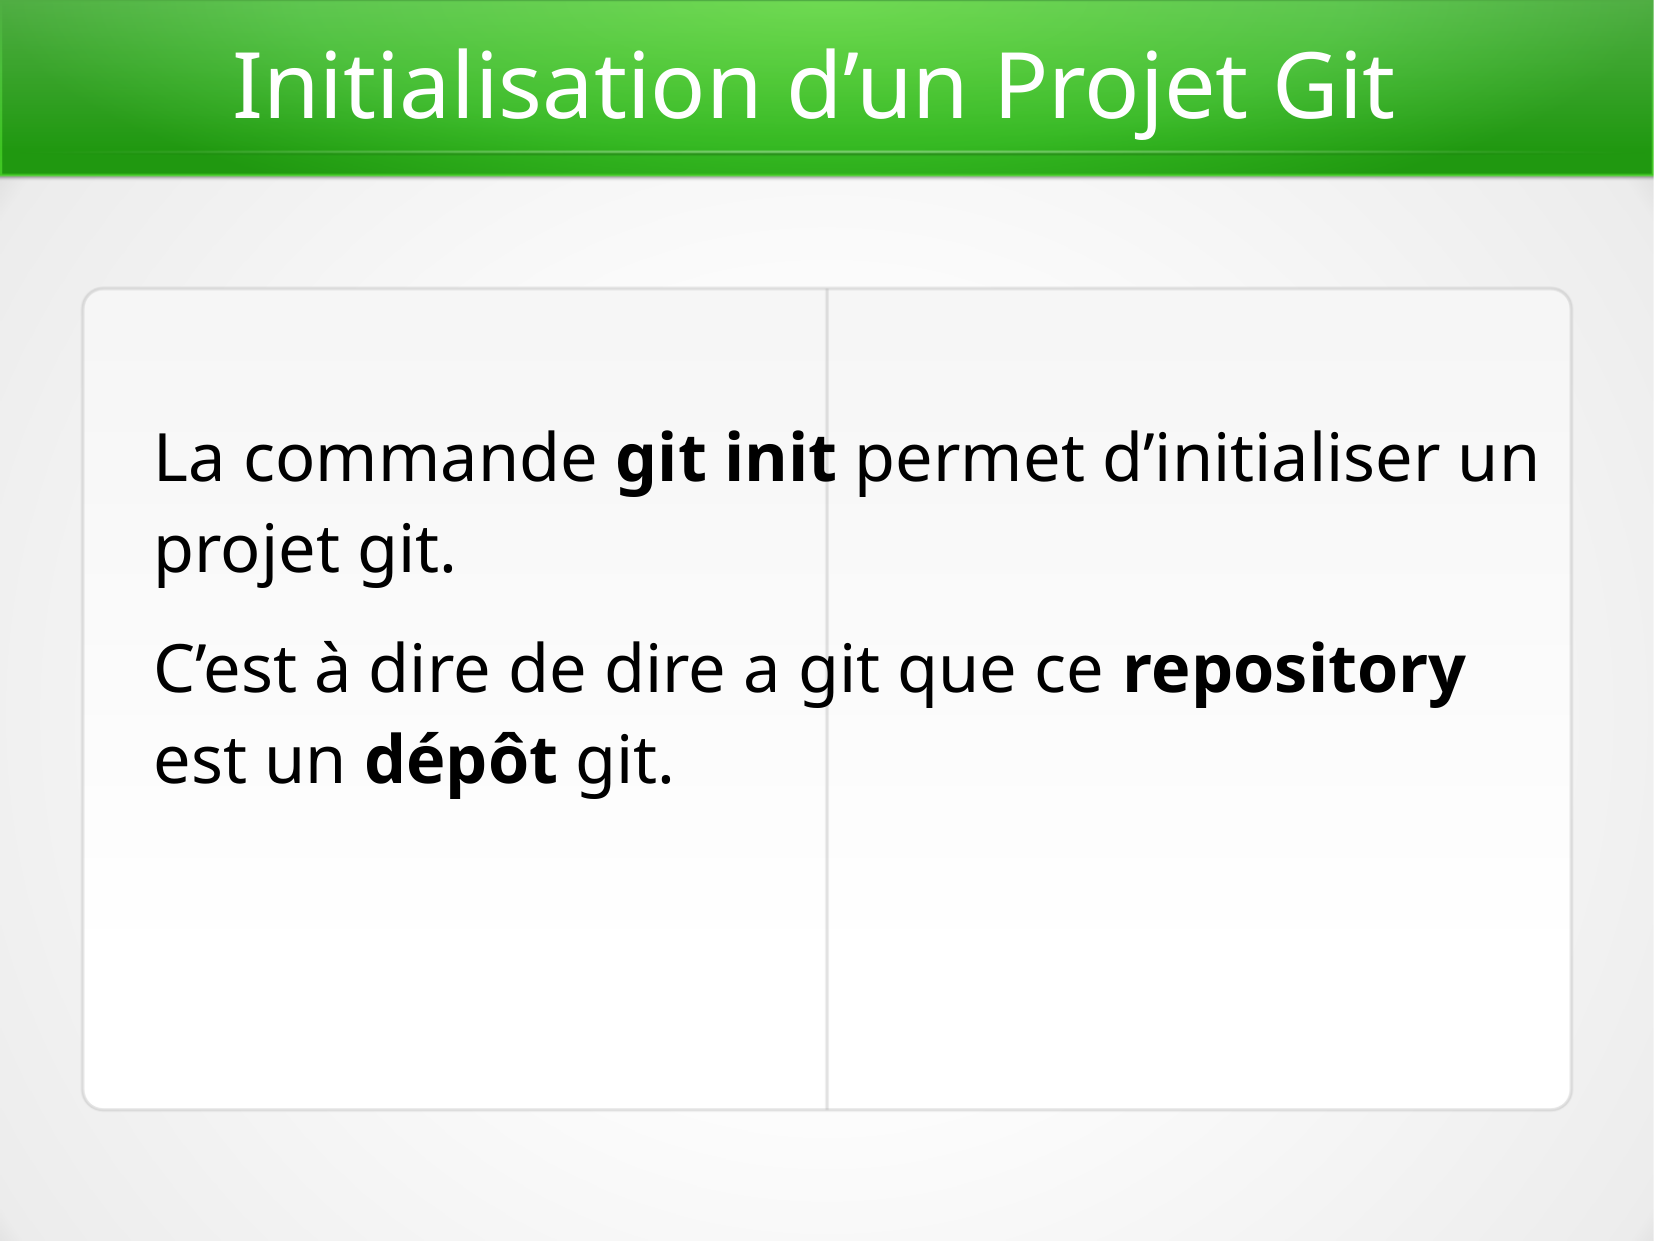

# Initialisation d’un Projet Git
La commande git init permet d’initialiser un projet git.
C’est à dire de dire a git que ce repository est un dépôt git.